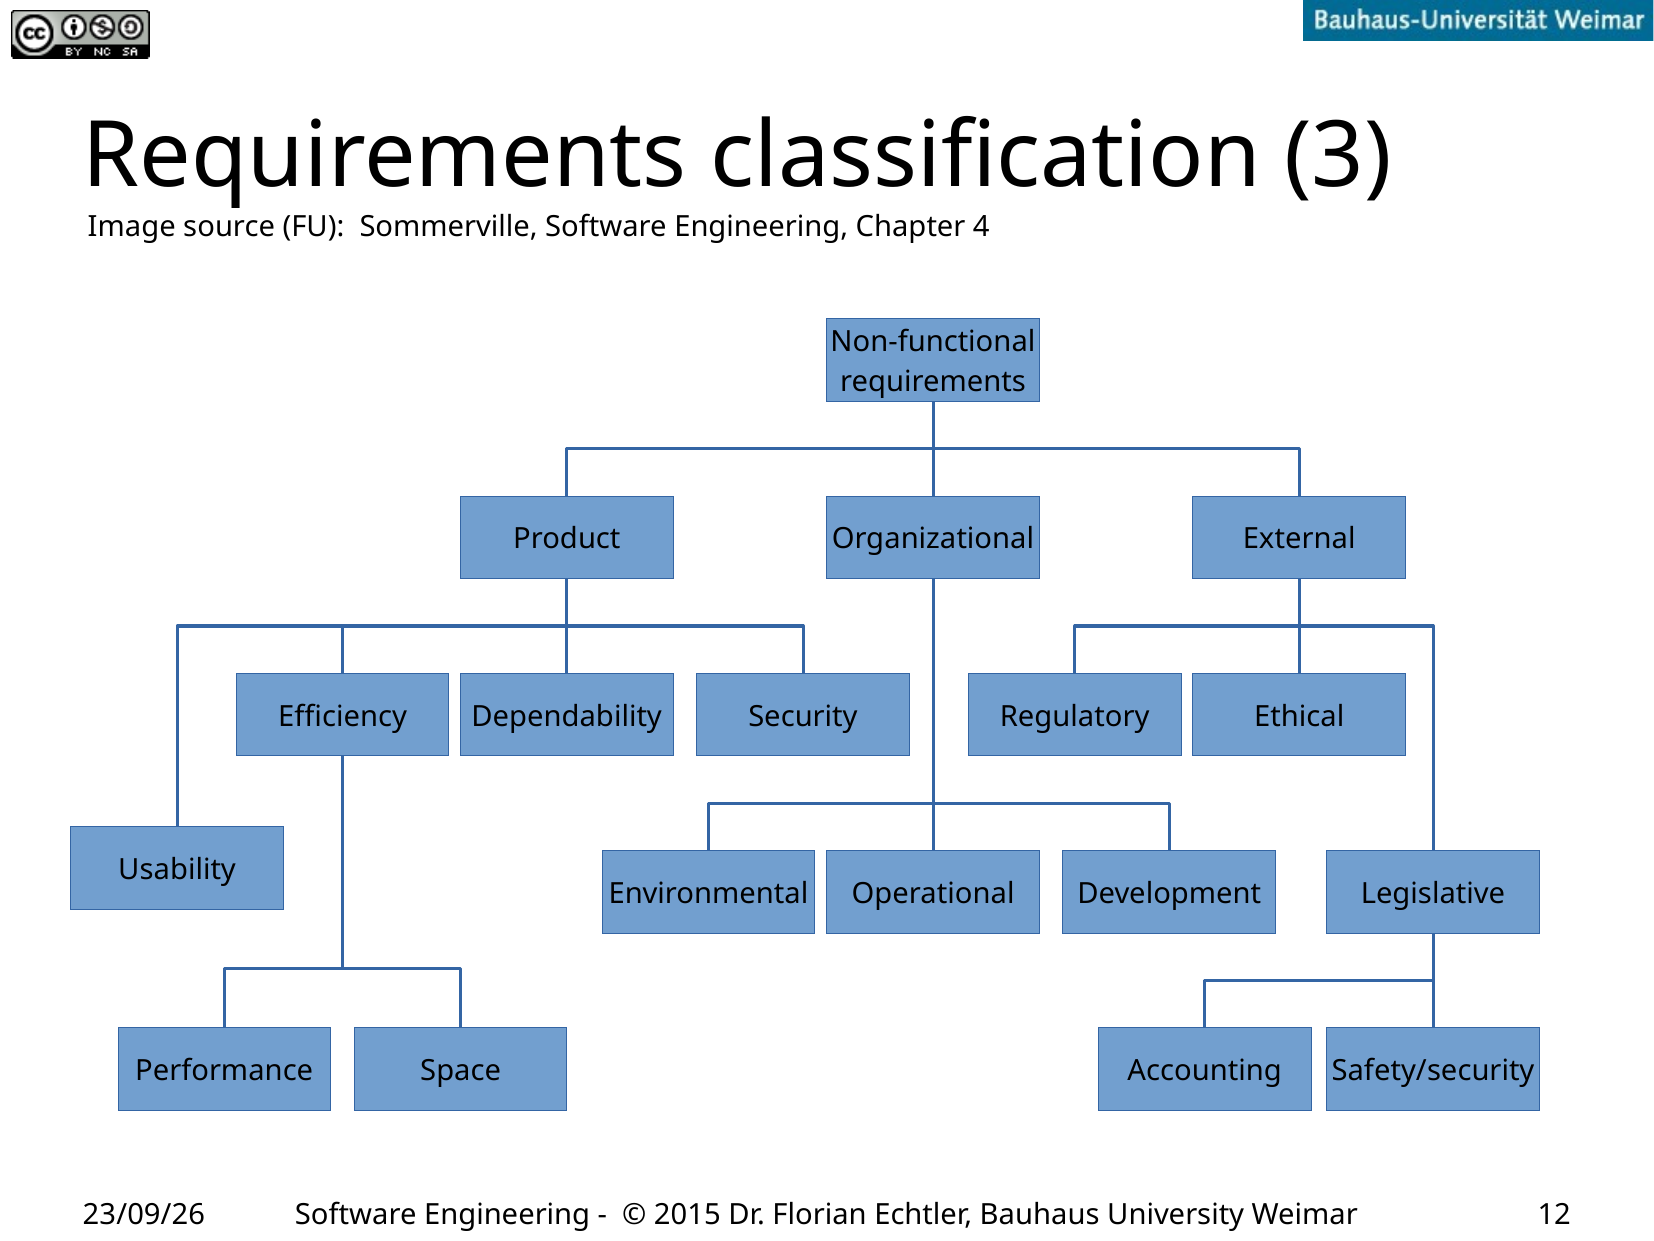

# Requirements classification (3)
Image source (FU): Sommerville, Software Engineering, Chapter 4
Non-functional
requirements
Product
Organizational
External
Efficiency
Dependability
Security
Regulatory
Ethical
Usability
Environmental
Operational
Development
Legislative
Performance
Space
Accounting
Safety/security
Software Engineering - © 2015 Dr. Florian Echtler, Bauhaus University Weimar
12